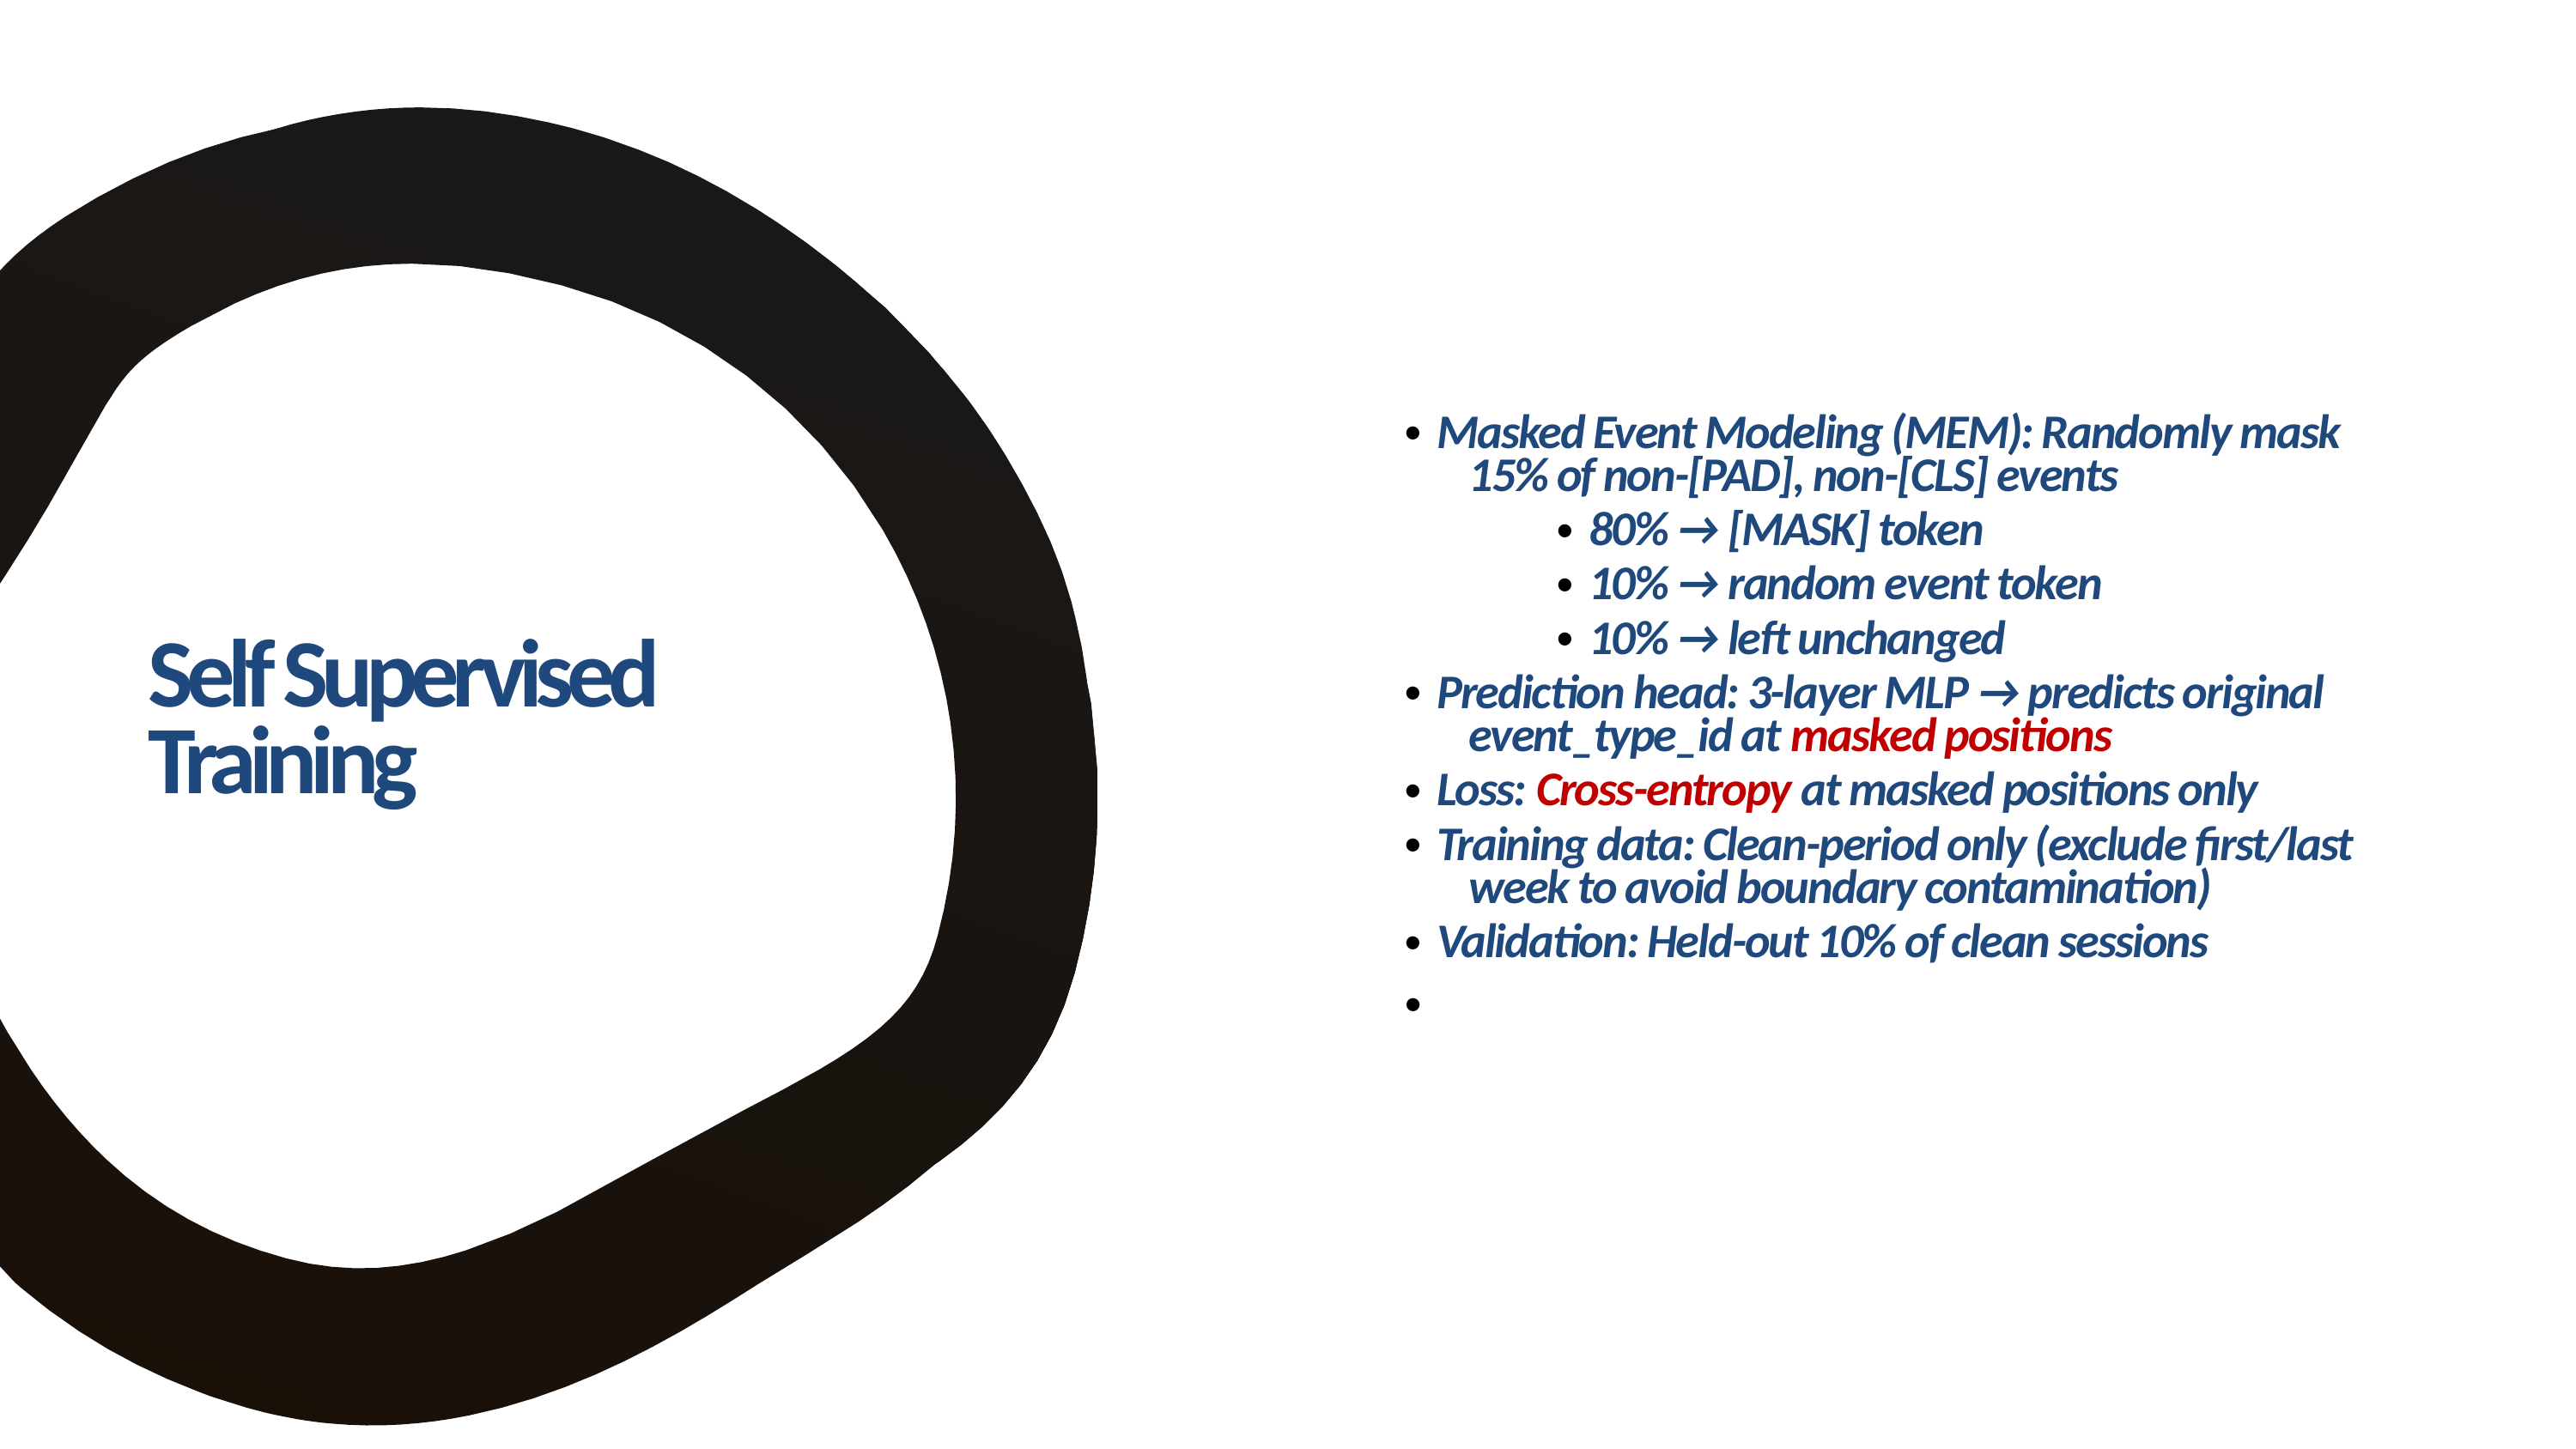

Masked Event Modeling (MEM): Randomly mask 15% of non-[PAD], non-[CLS] events
80% → [MASK] token
10% → random event token
10% → left unchanged
Prediction head: 3-layer MLP → predicts original event_type_id at masked positions
Loss: Cross-entropy at masked positions only
Training data: Clean-period only (exclude first/last week to avoid boundary contamination)
Validation: Held-out 10% of clean sessions
Self Supervised Training